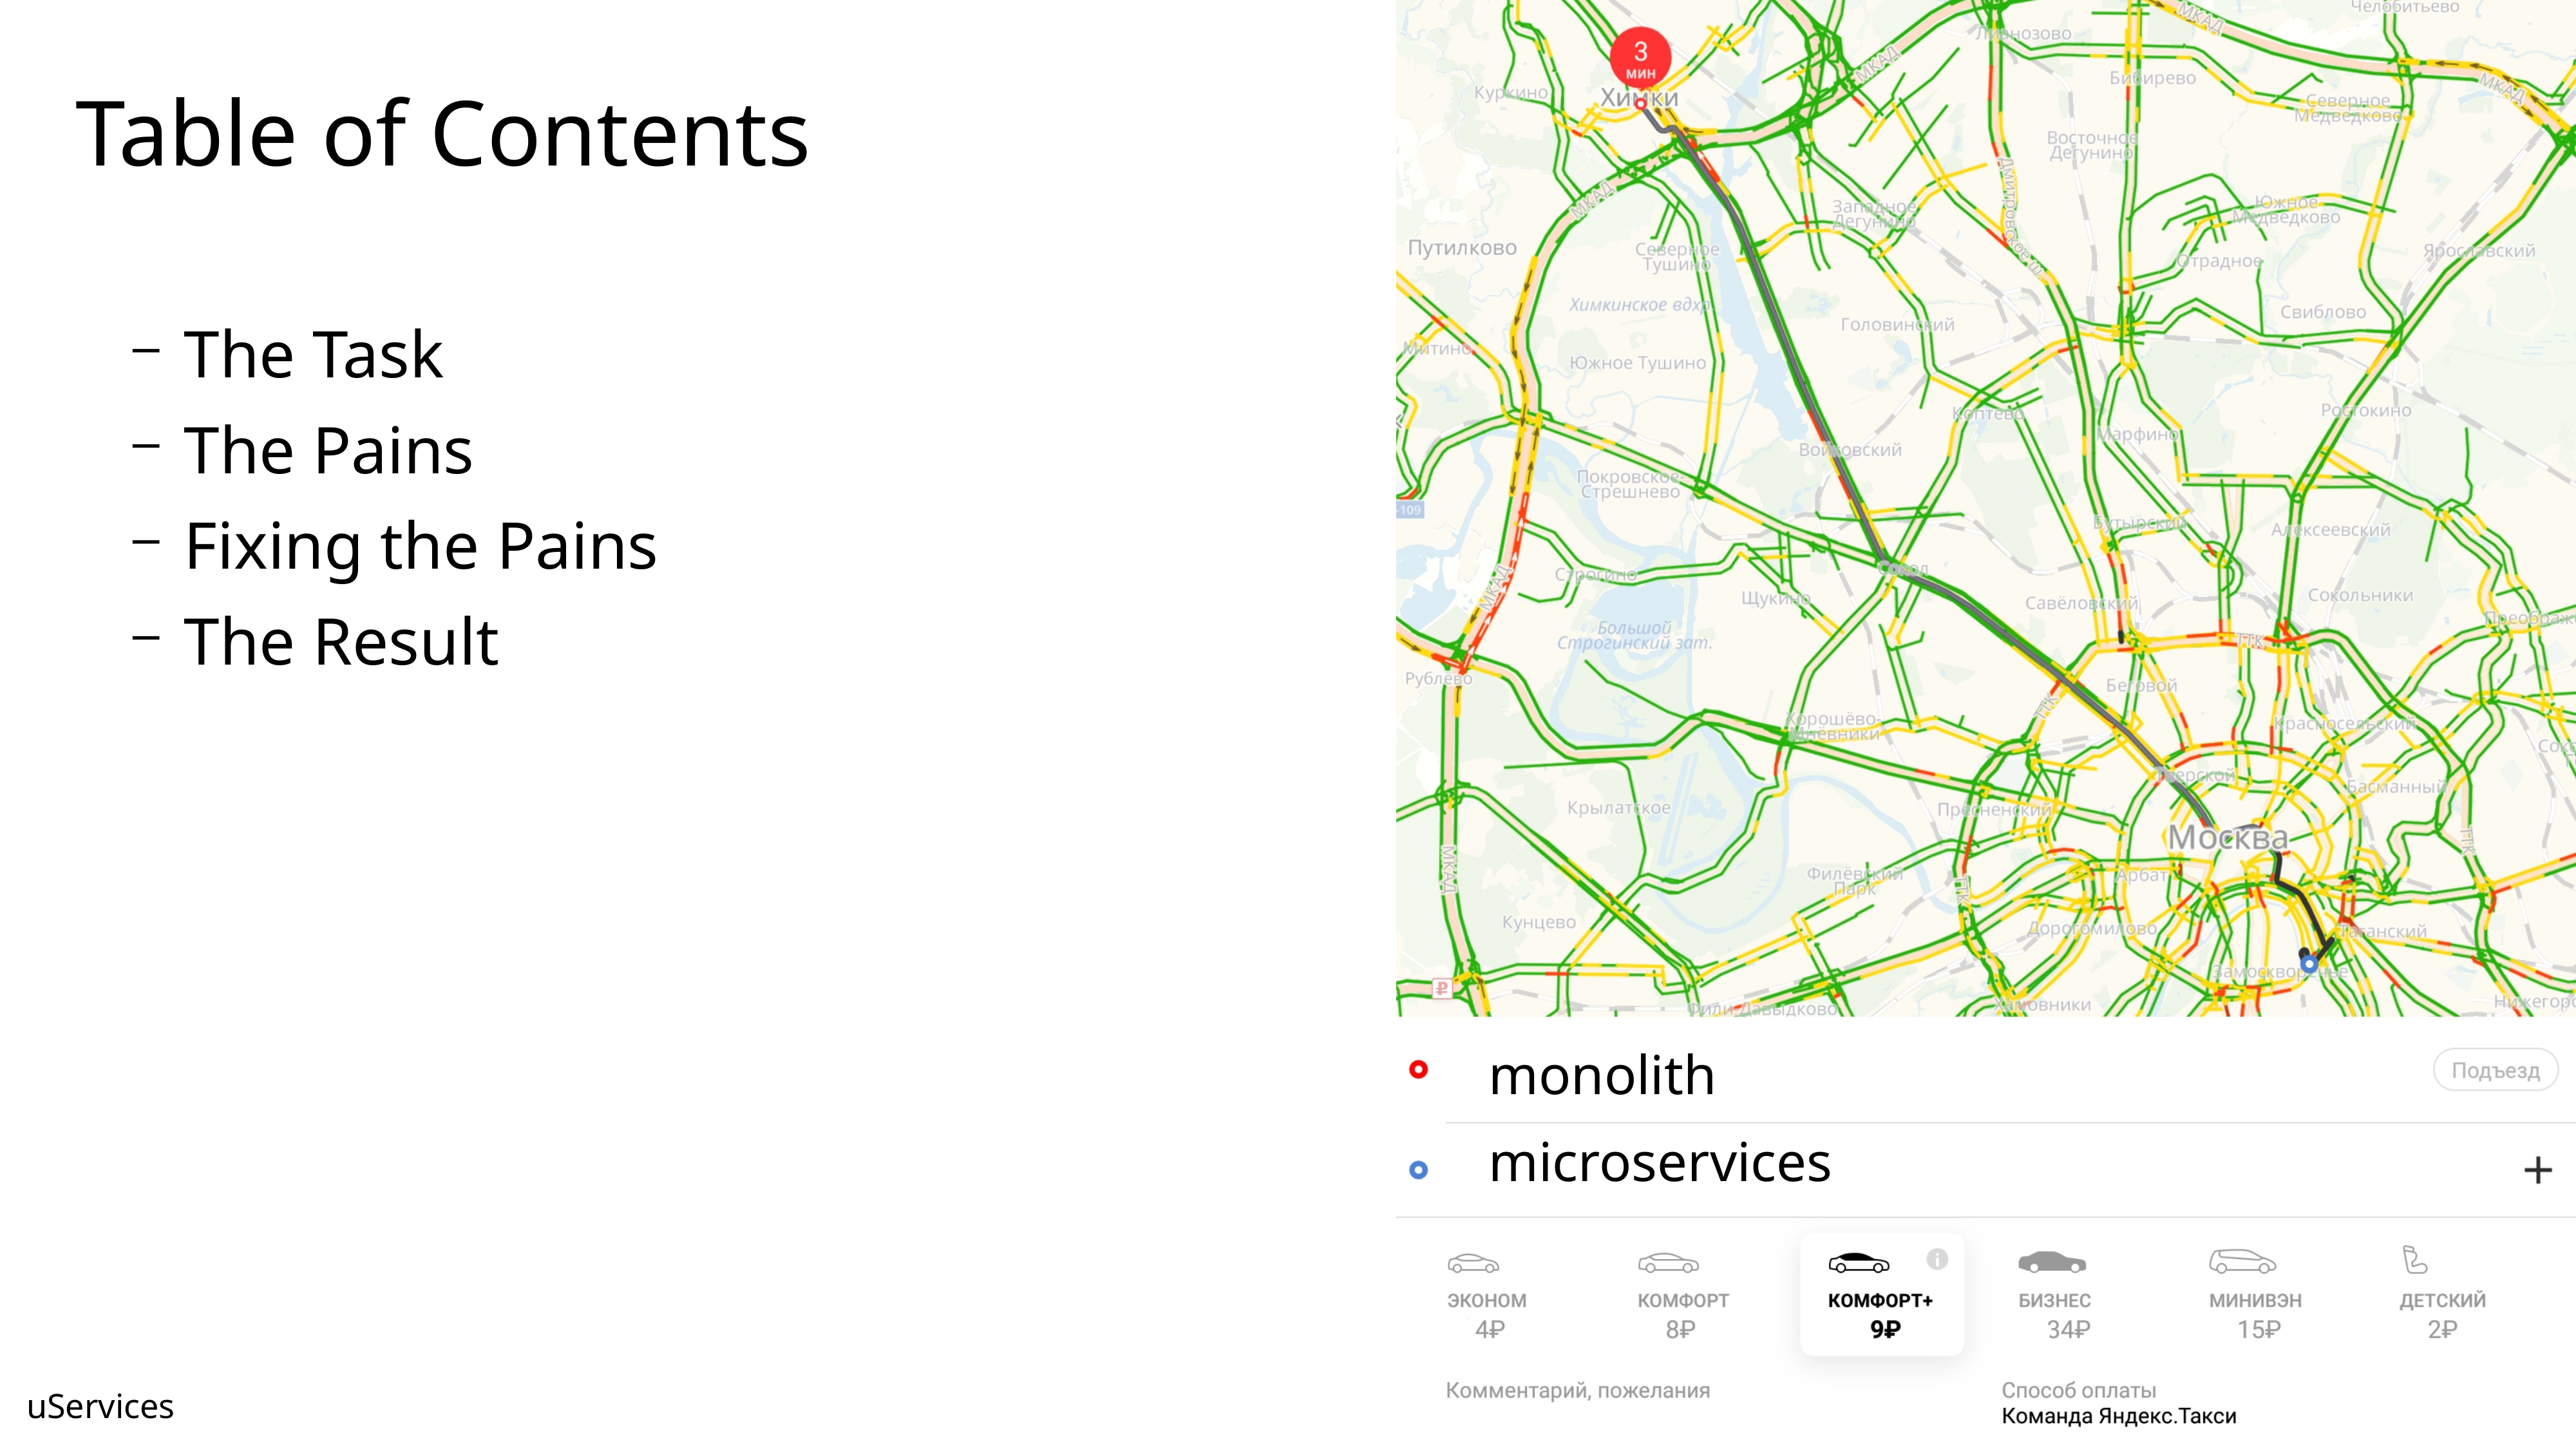

# Table of Contents
 The Task
 The Pains
 Fixing the Pains
 The Result
monolith
microservices
uServices